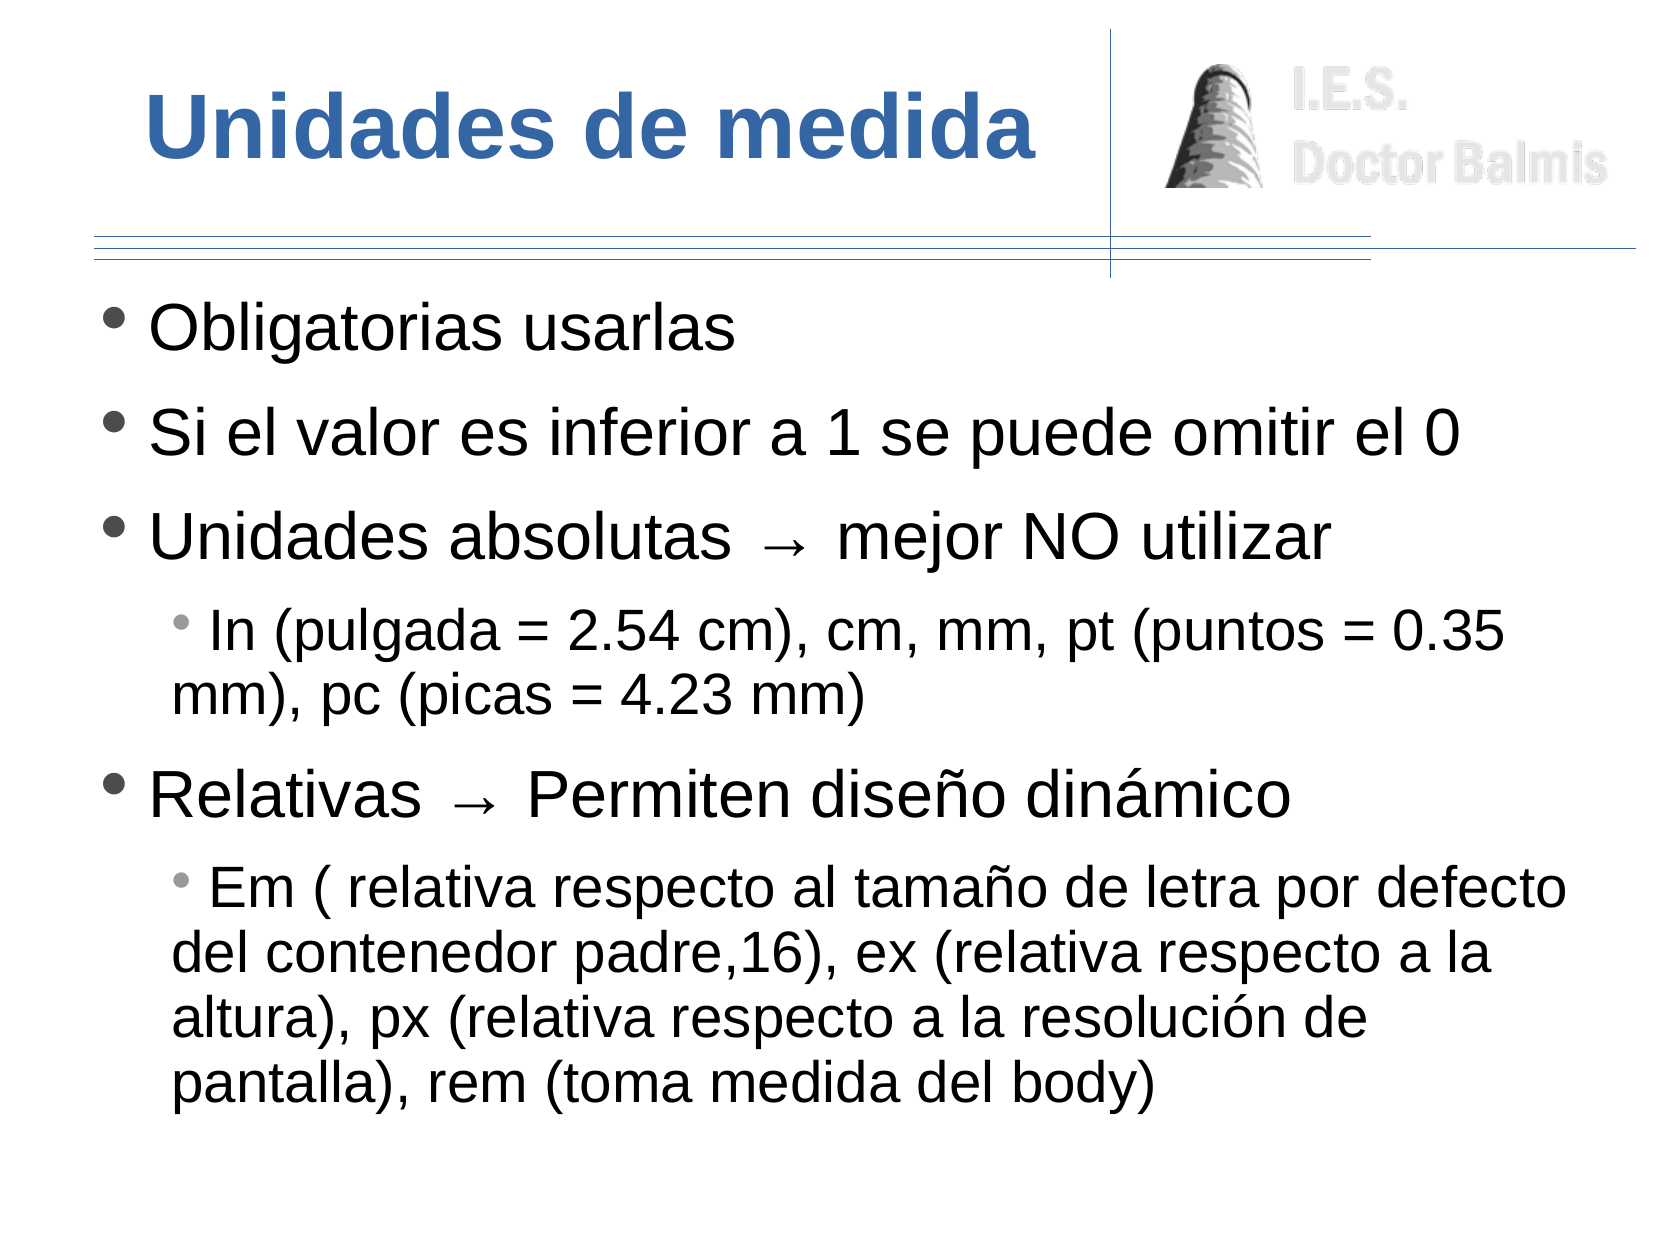

# Unidades de medida
 Obligatorias usarlas
 Si el valor es inferior a 1 se puede omitir el 0
 Unidades absolutas → mejor NO utilizar
 In (pulgada = 2.54 cm), cm, mm, pt (puntos = 0.35 mm), pc (picas = 4.23 mm)
 Relativas → Permiten diseño dinámico
 Em ( relativa respecto al tamaño de letra por defecto del contenedor padre,16), ex (relativa respecto a la altura), px (relativa respecto a la resolución de pantalla), rem (toma medida del body)